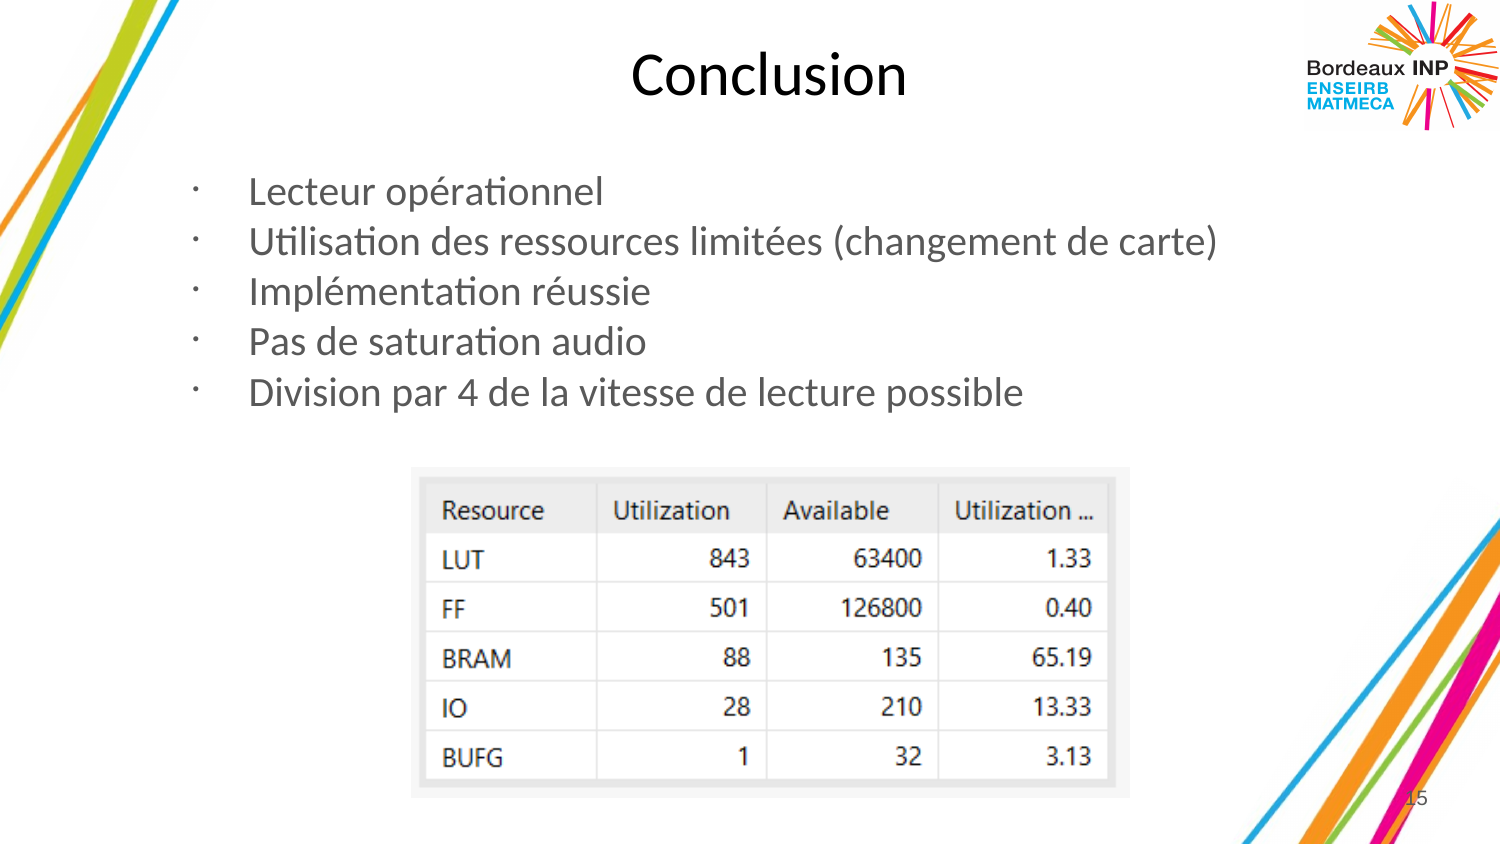

# Conclusion
Lecteur opérationnel
Utilisation des ressources limitées (changement de carte)
Implémentation réussie
Pas de saturation audio
Division par 4 de la vitesse de lecture possible